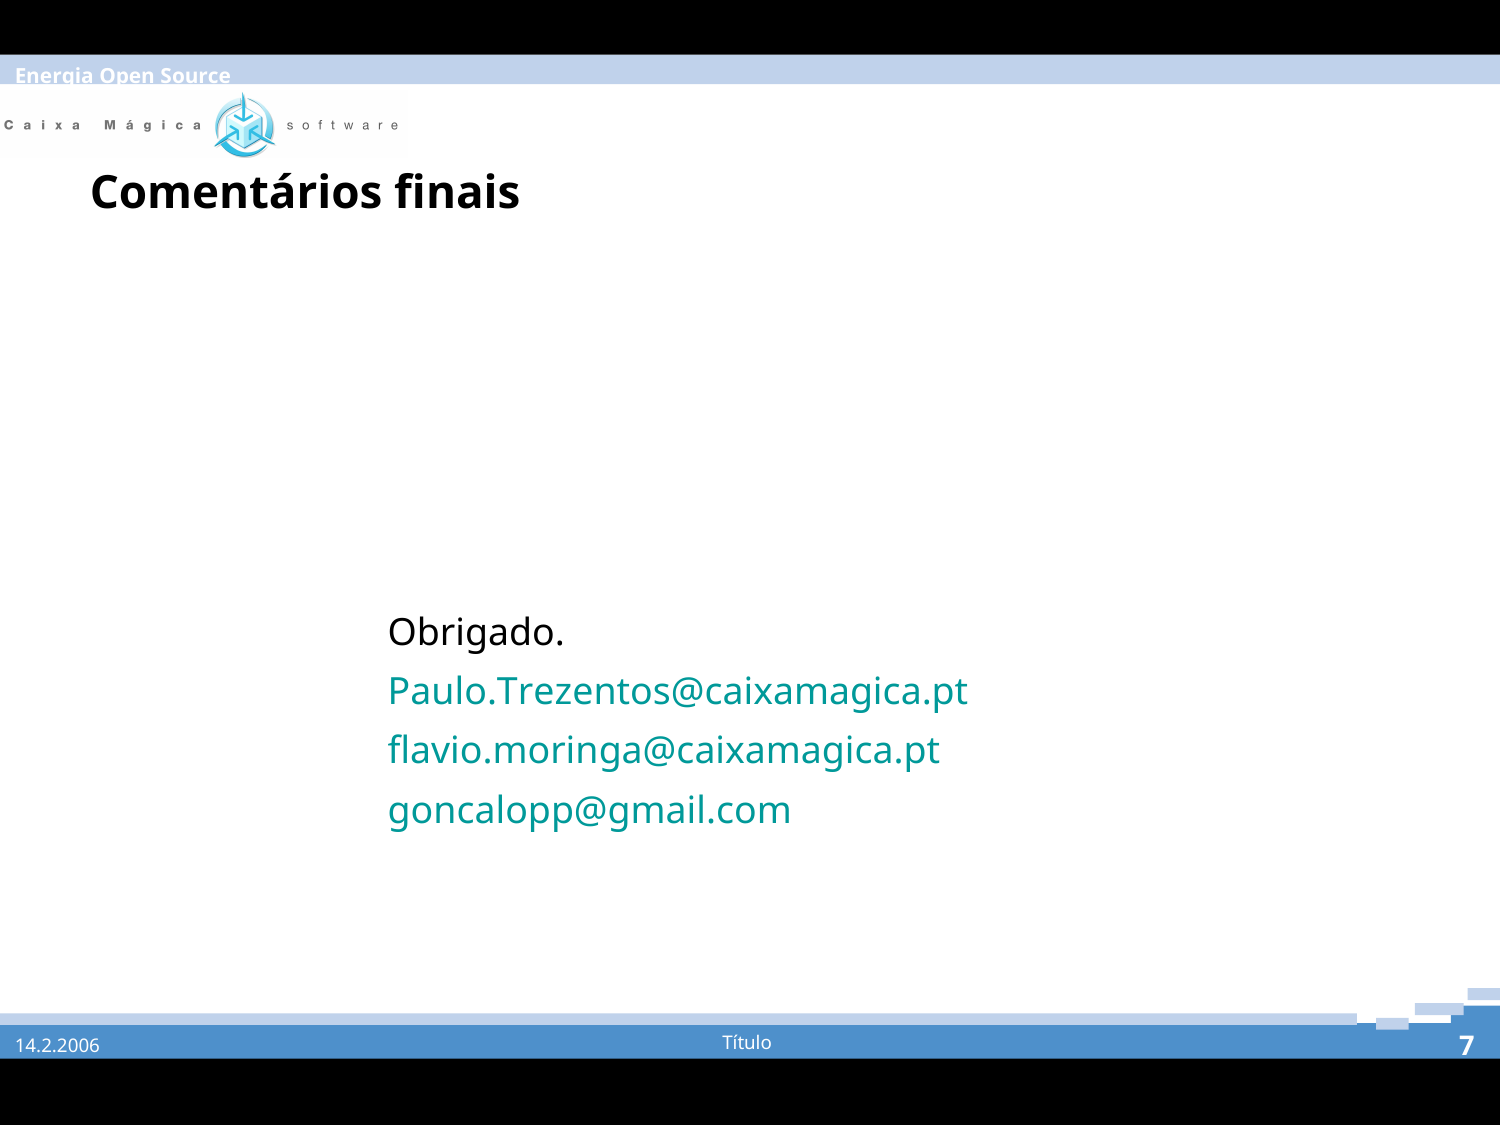

# Comentários finais
			Obrigado.
			Paulo.Trezentos@caixamagica.pt
 		flavio.moringa@caixamagica.pt
 		goncalopp@gmail.com